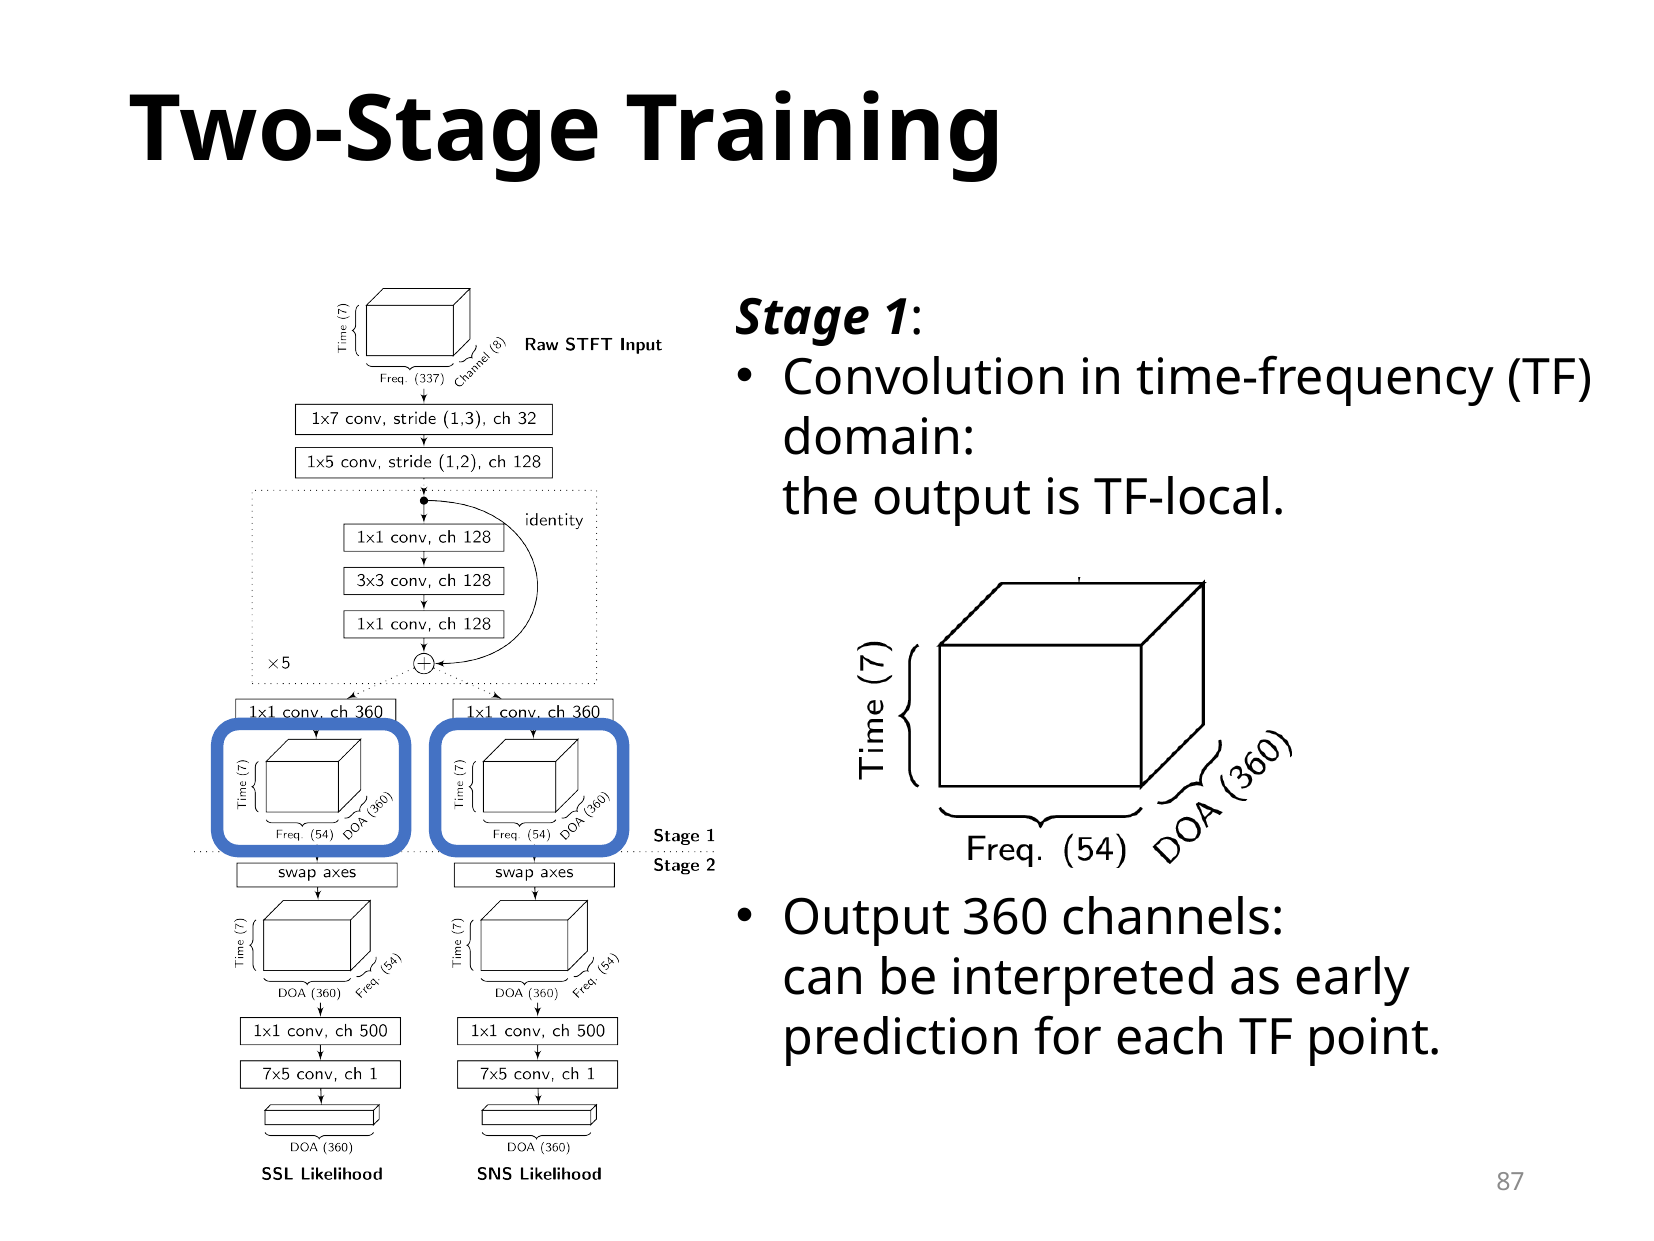

# Two-Stage Training
Stage 1:
Convolution in time-frequency (TF) domain:
the output is TF-local.
Output 360 channels:
can be interpreted as early prediction for each TF point.